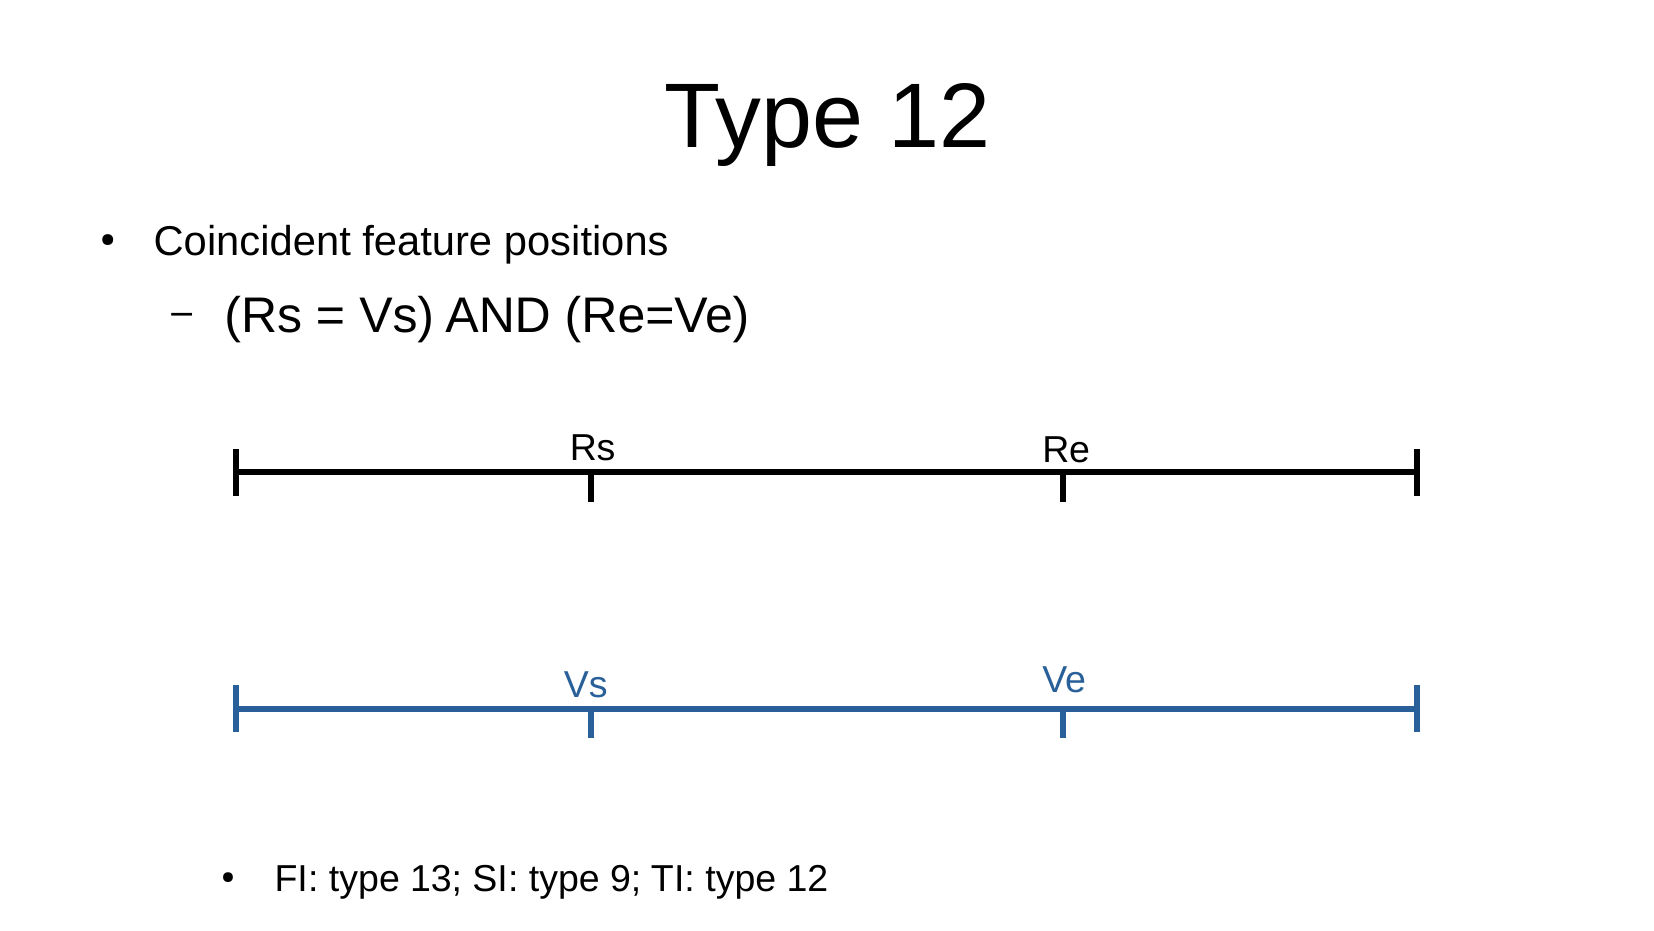

Type 12
# Coincident feature positions
(Rs = Vs) AND (Re=Ve)
Rs
Re
Ve
Vs
FI: type 13; SI: type 9; TI: type 12